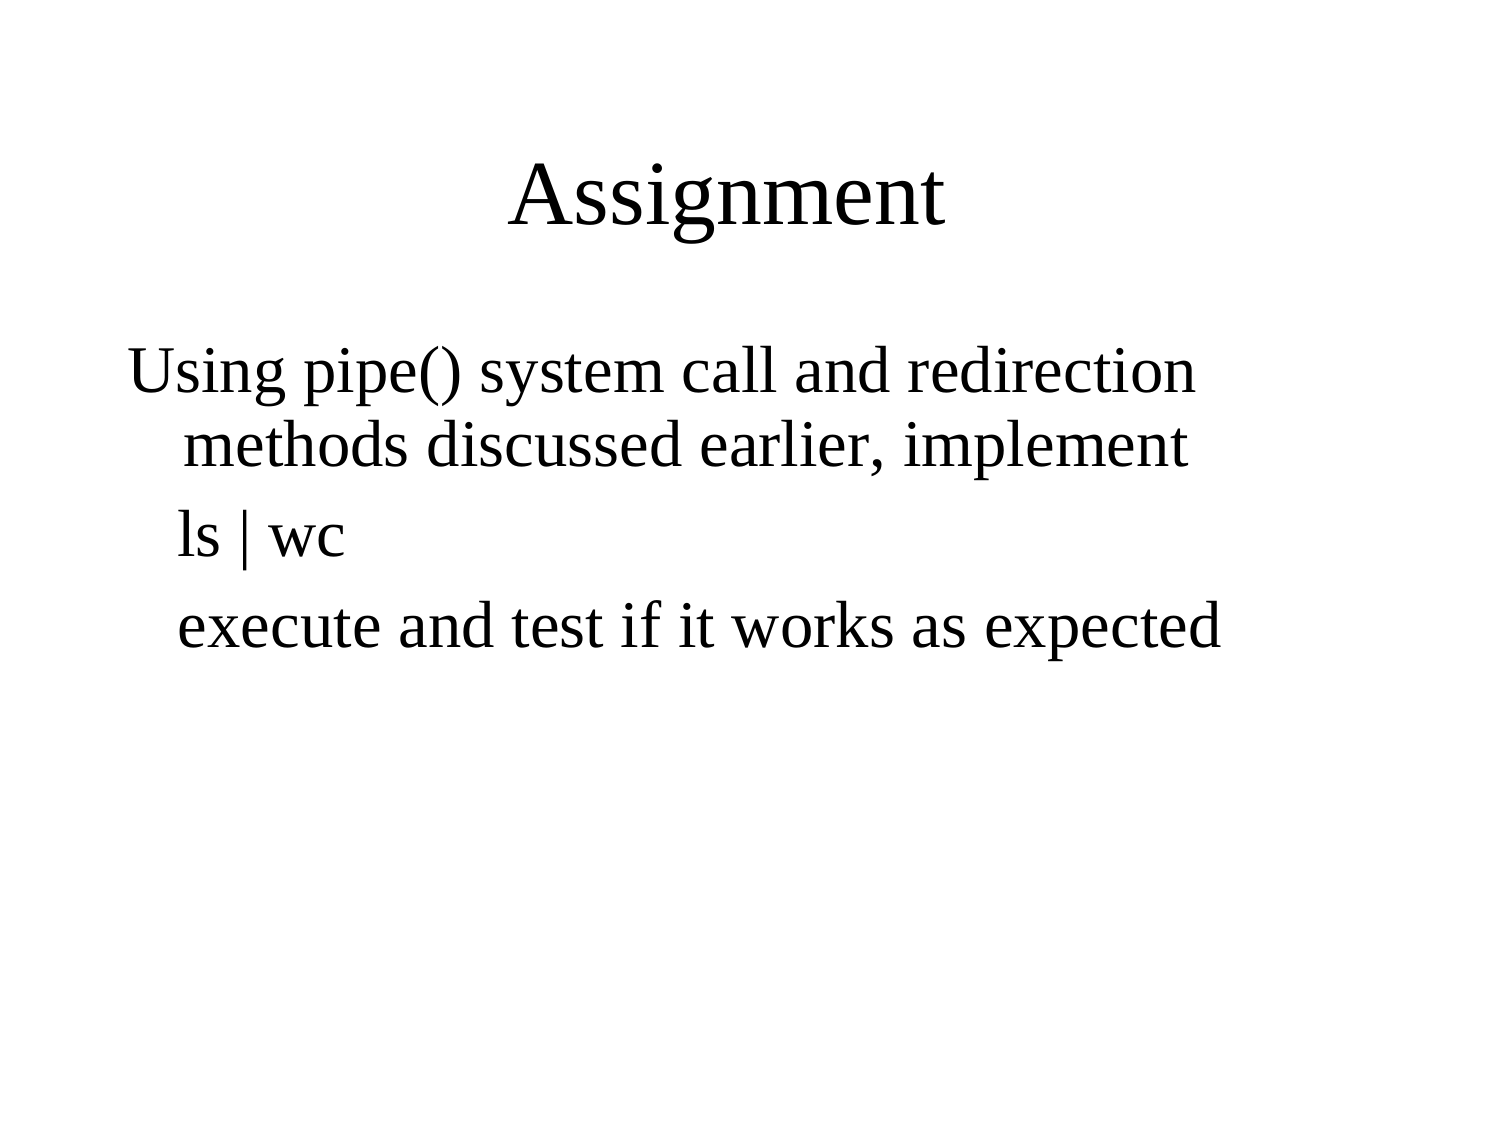

# Assignment
Using pipe() system call and redirection methods discussed earlier, implement
 ls | wc
 execute and test if it works as expected